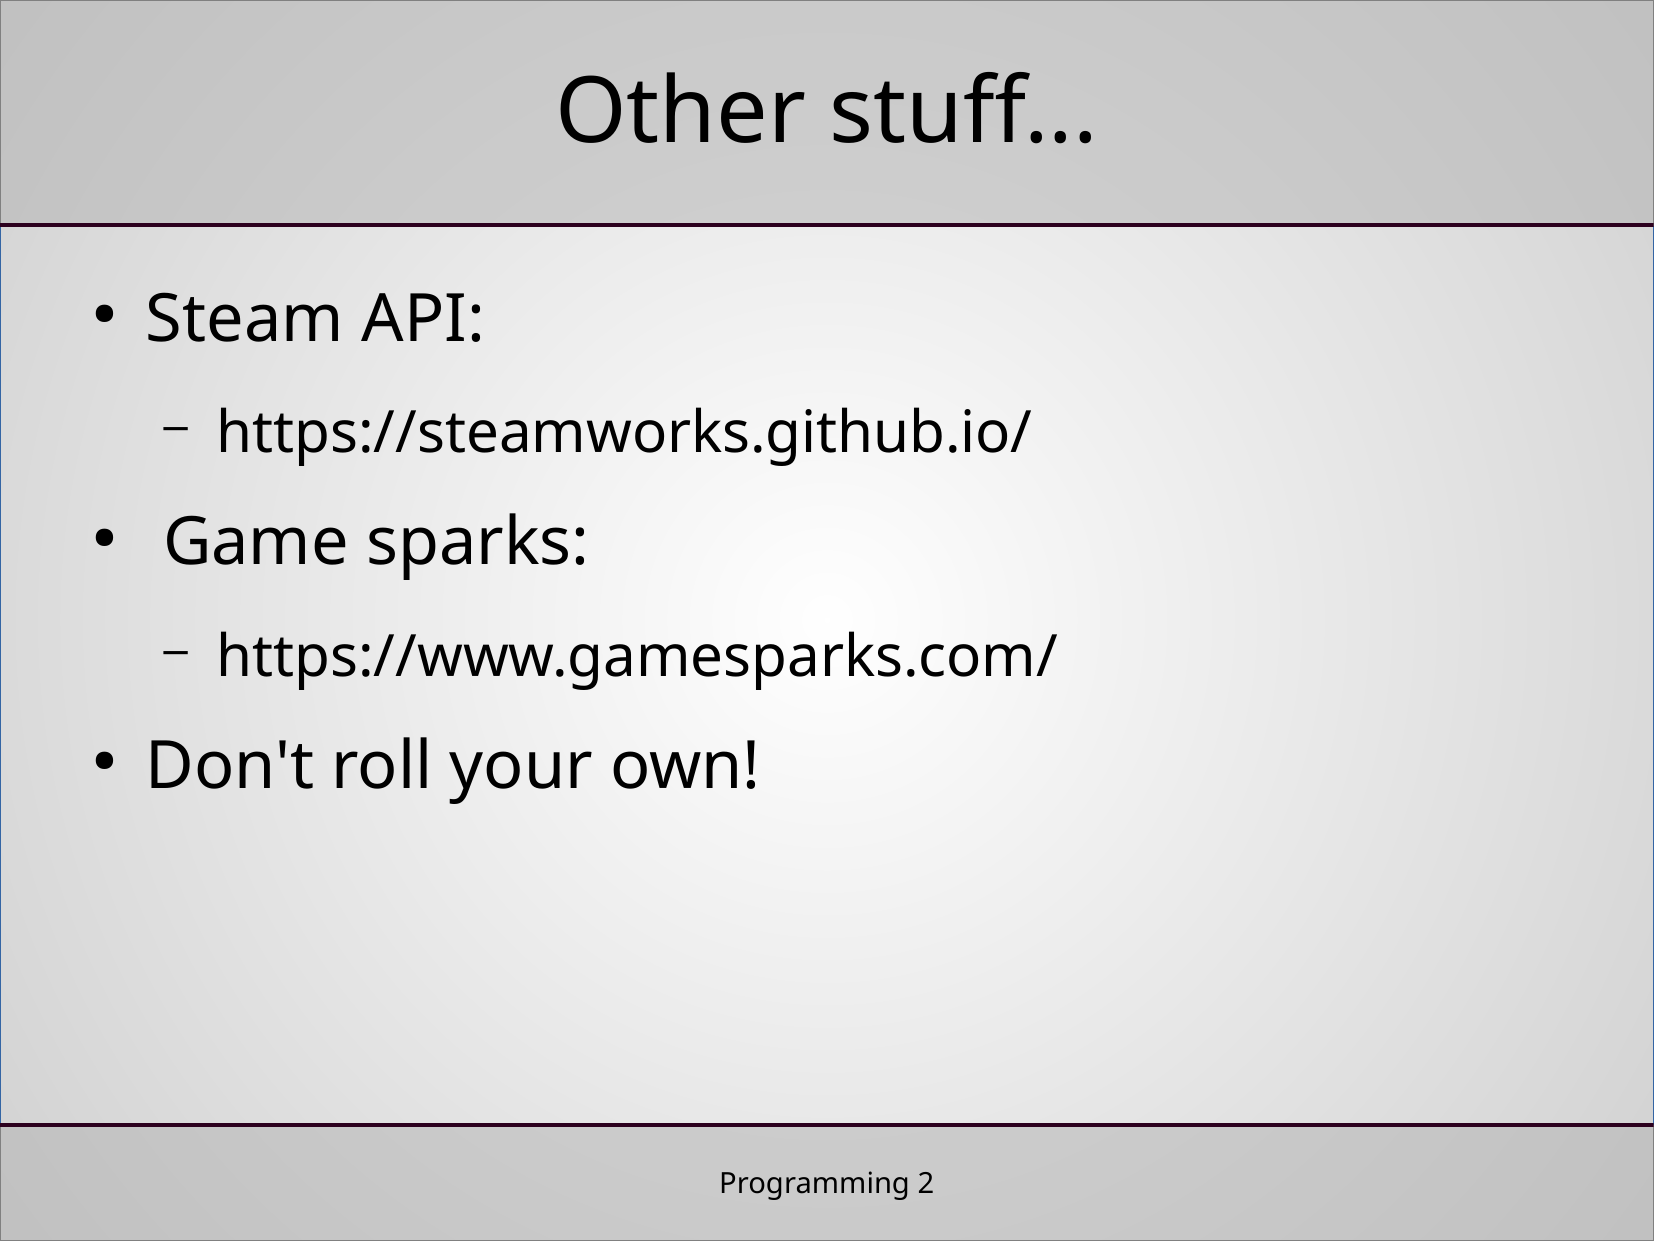

# Other stuff...
Steam API:
https://steamworks.github.io/
 Game sparks:
https://www.gamesparks.com/
Don't roll your own!